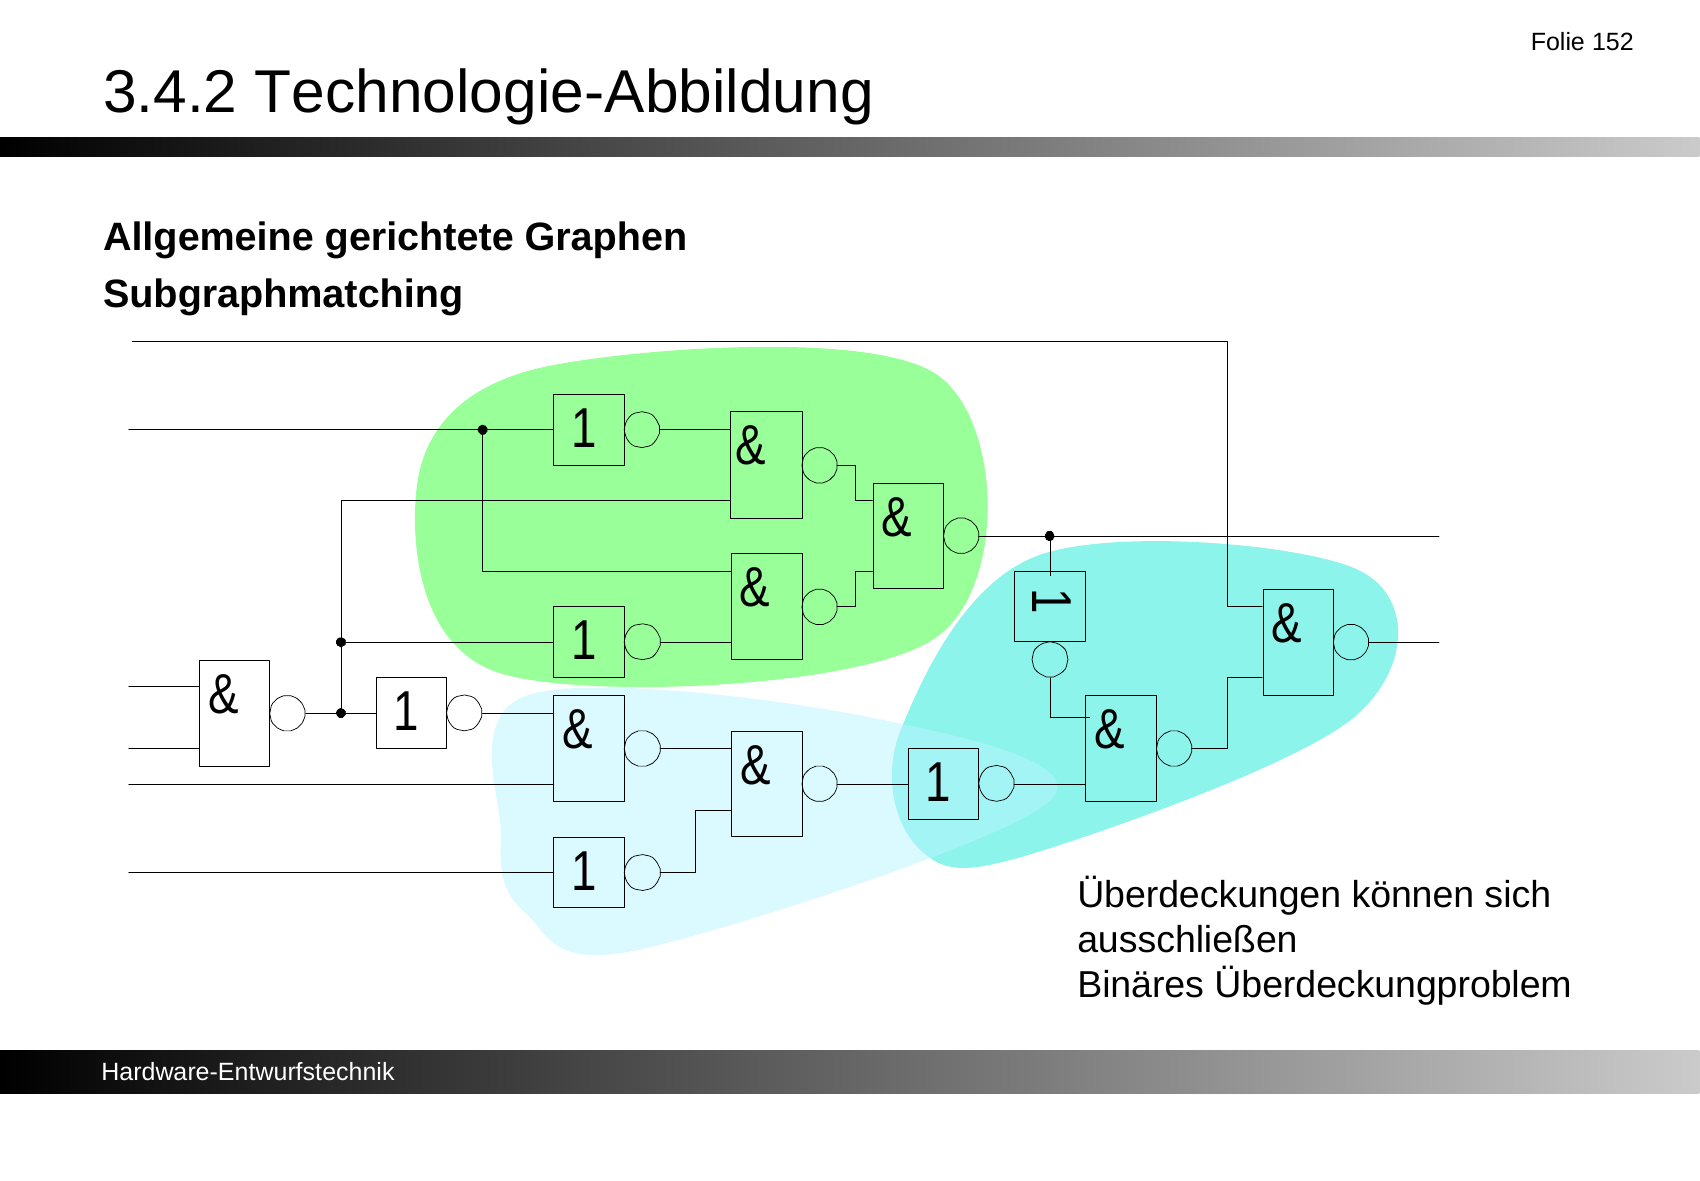

# 3.4.2 Technologie-Abbildung
Allgemeine gerichtete Graphen
Subgraphmatching
Überdeckungen können sich ausschließen
Binäres Überdeckungproblem